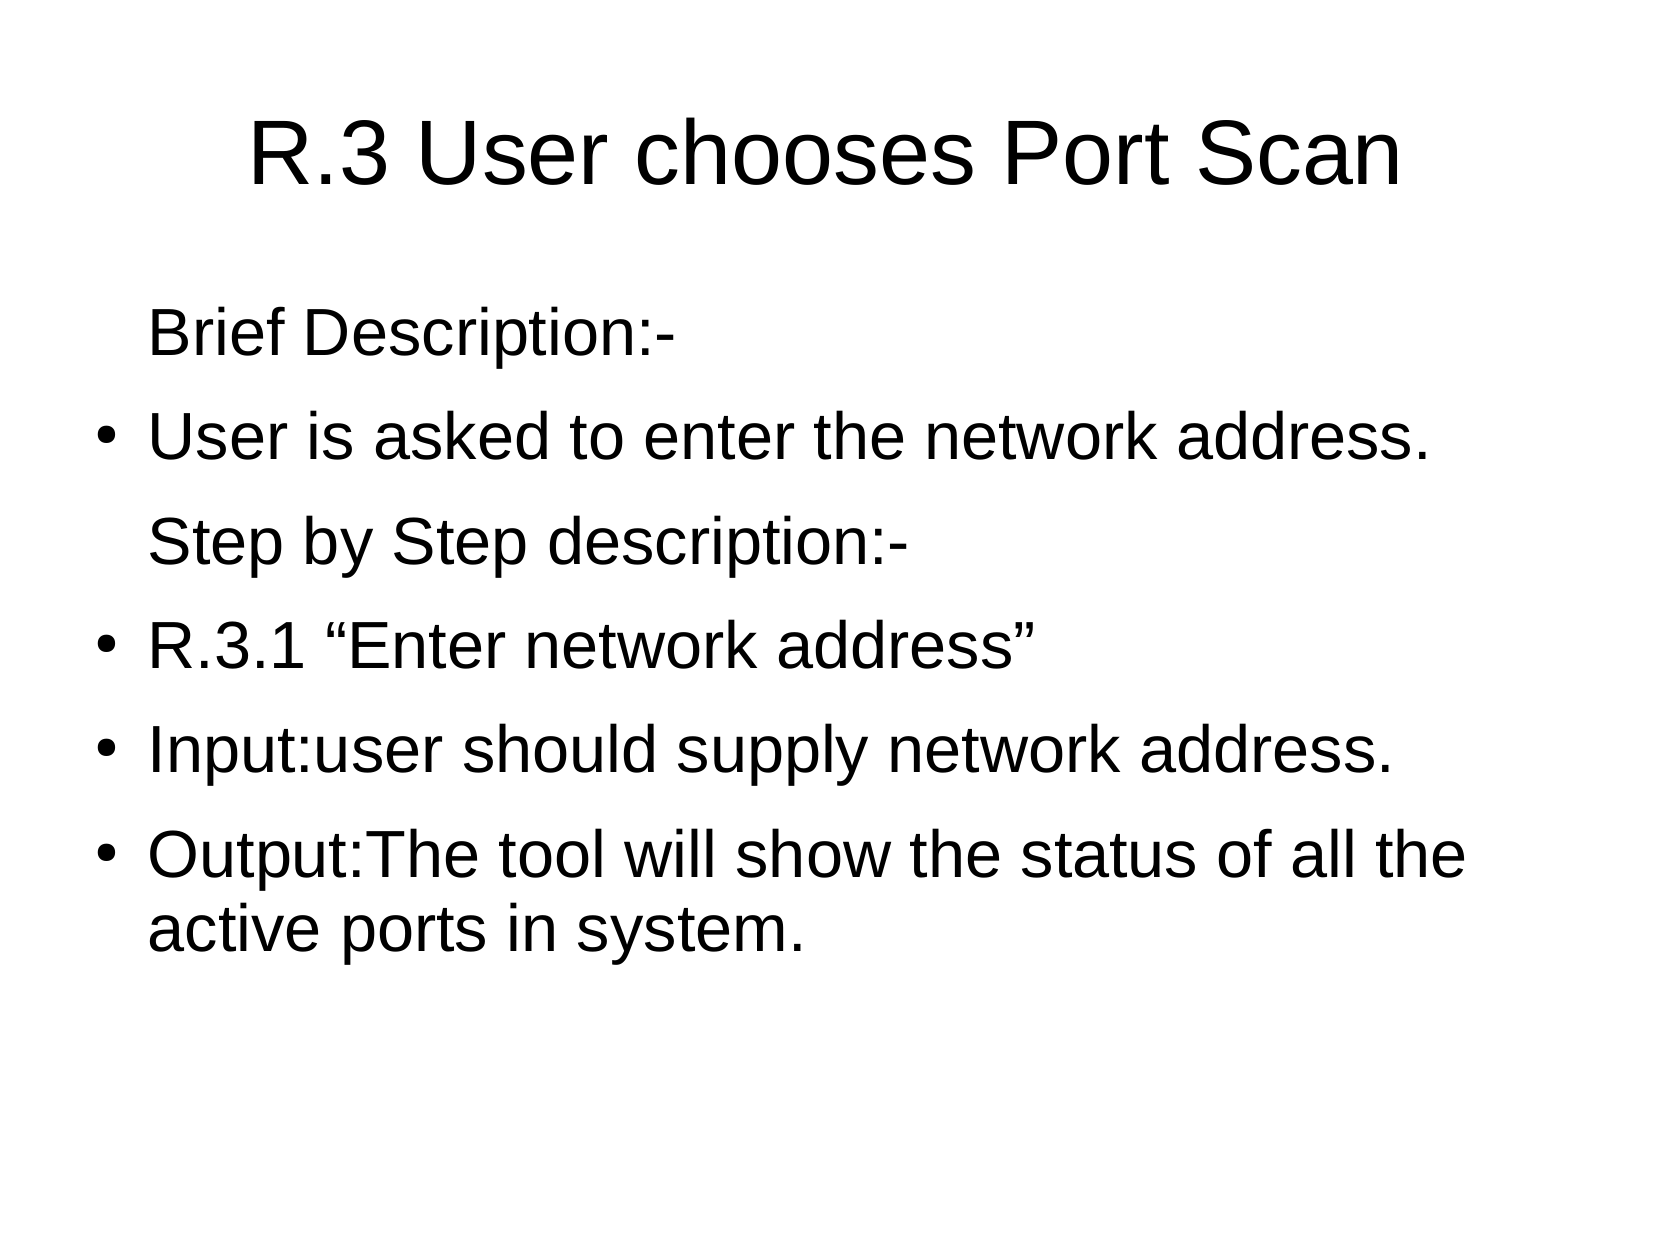

# R.3 User chooses Port Scan
Brief Description:-
User is asked to enter the network address.
Step by Step description:-
R.3.1 “Enter network address”
Input:user should supply network address.
Output:The tool will show the status of all the active ports in system.